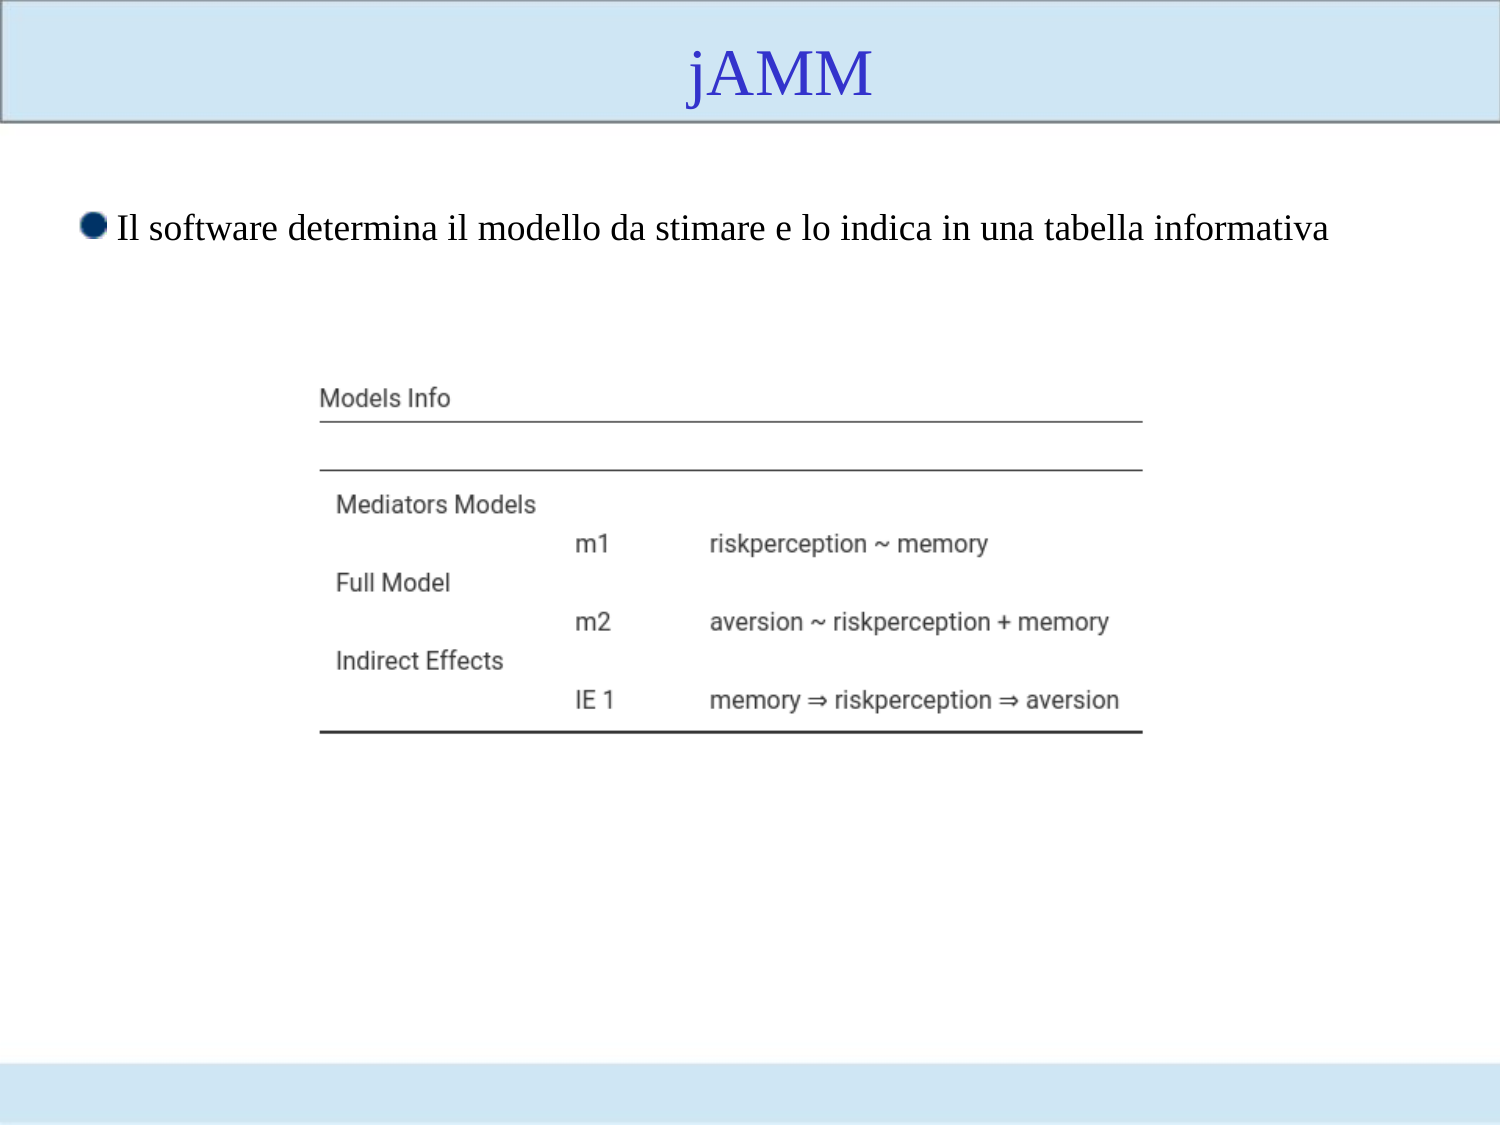

# jAMM
 Il software determina il modello da stimare e lo indica in una tabella informativa